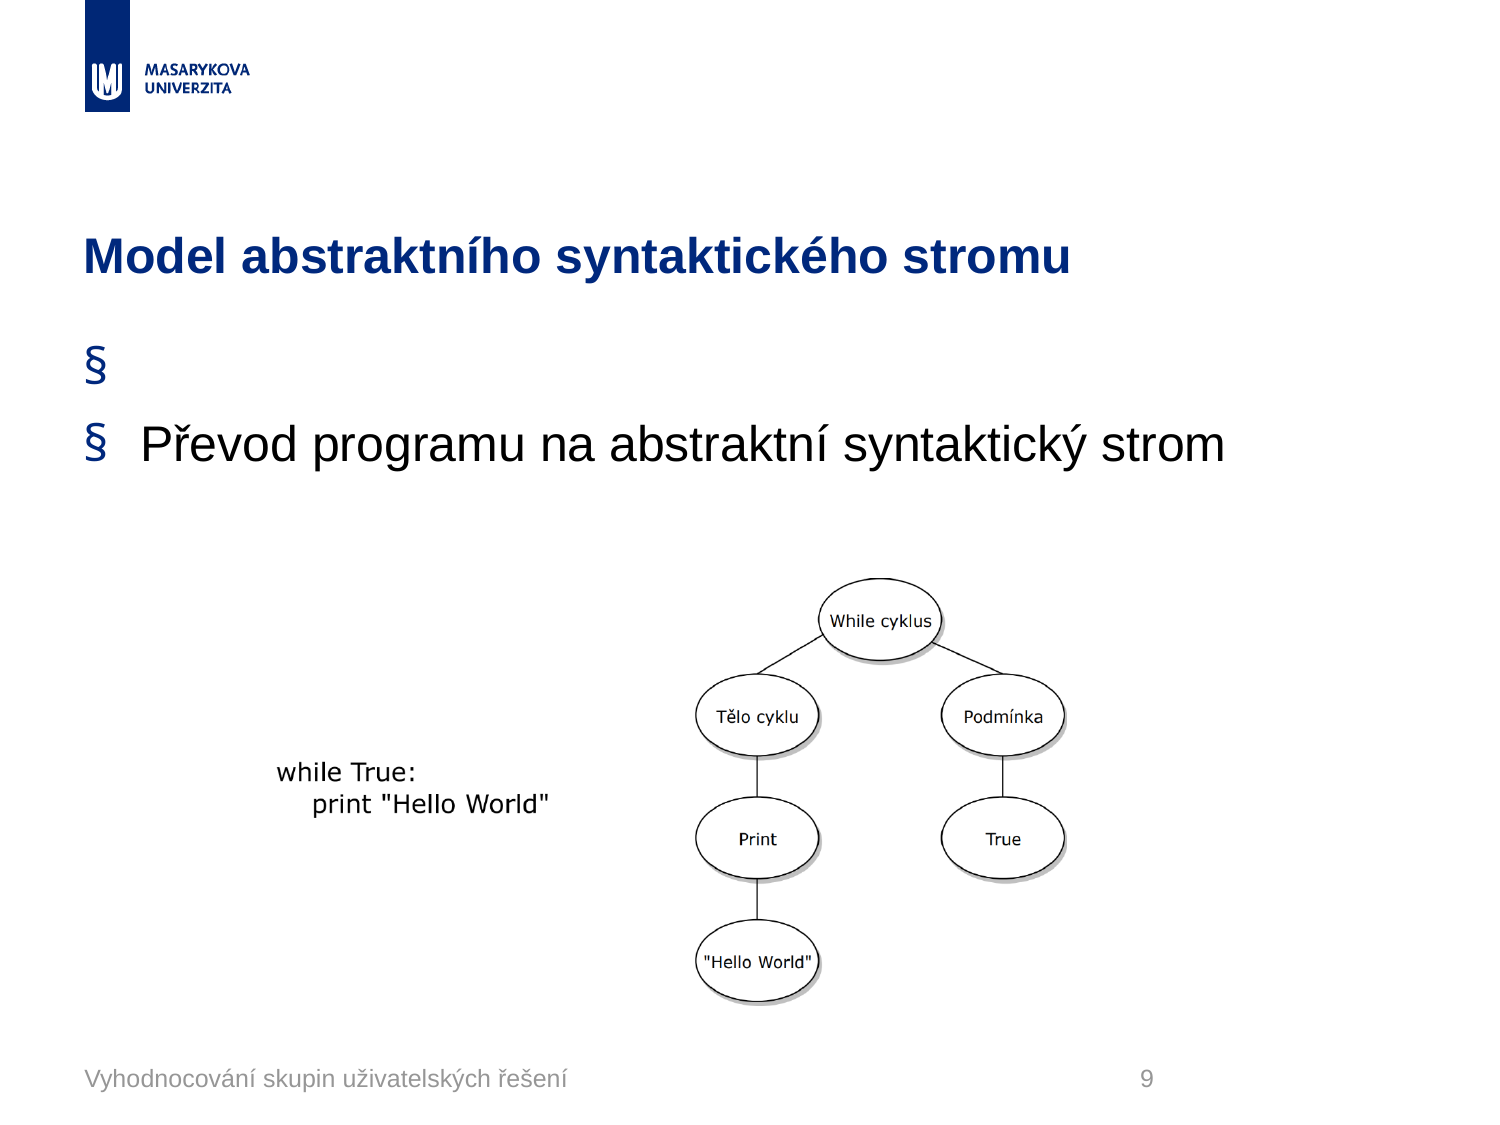

# Model abstraktního syntaktického stromu
Převod programu na abstraktní syntaktický strom
Vyhodnocování skupin uživatelských řešení